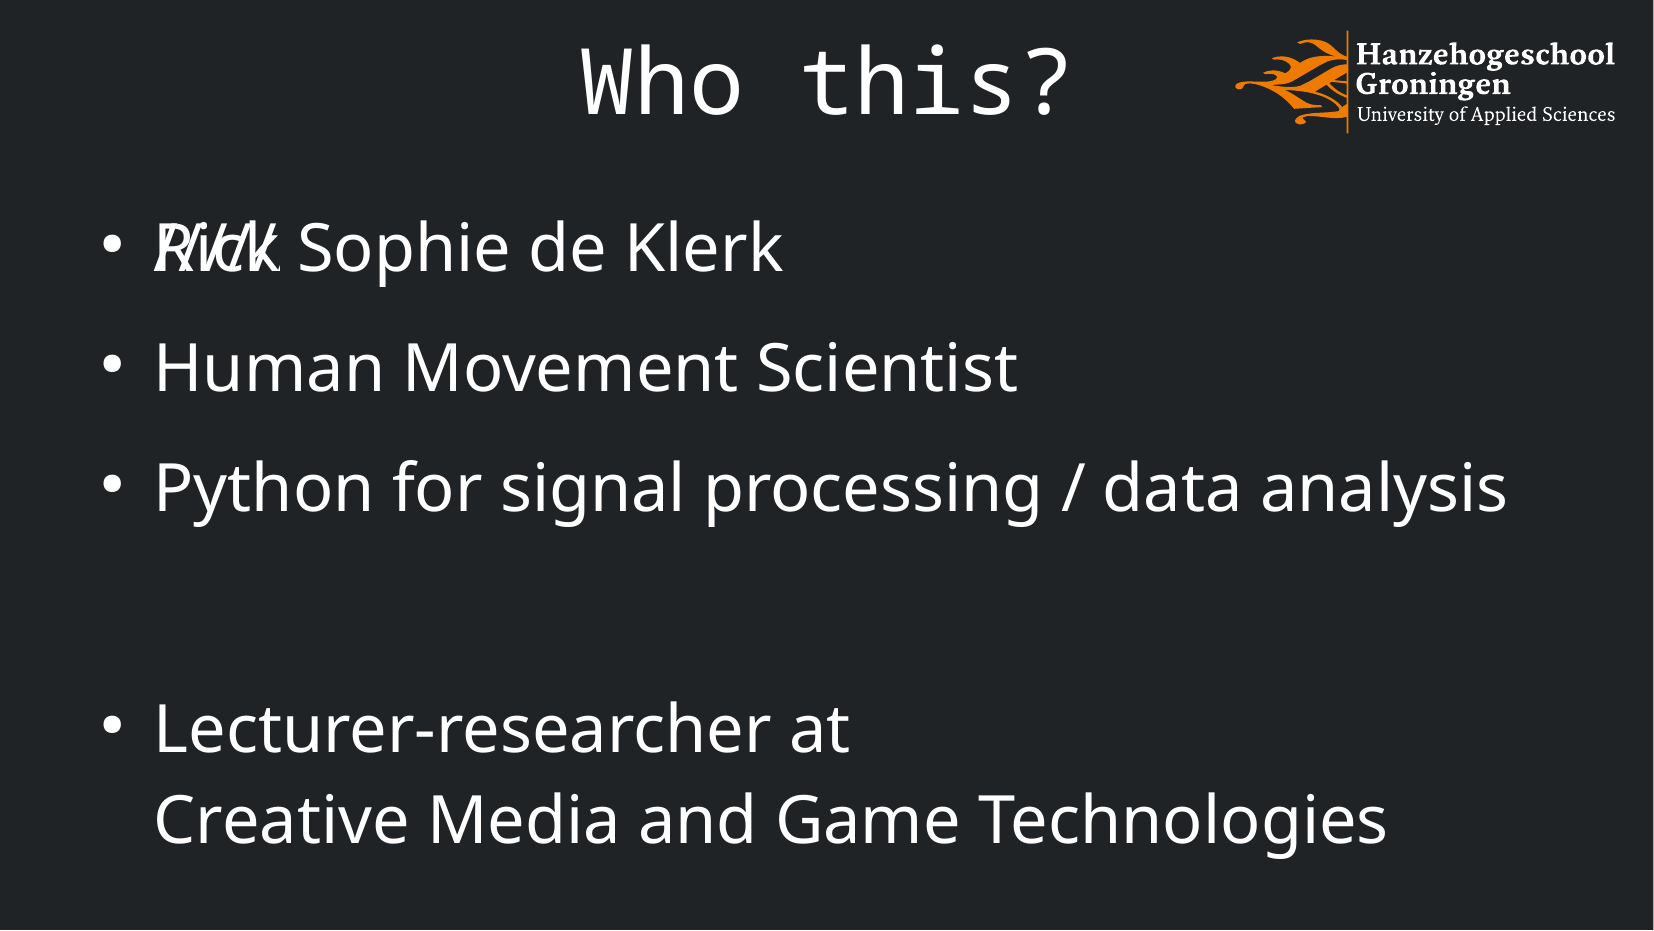

# Who this?
Rick Sophie de Klerk
Human Movement Scientist
Python for signal processing / data analysis
Lecturer-researcher at
Creative Media and Game Technologies